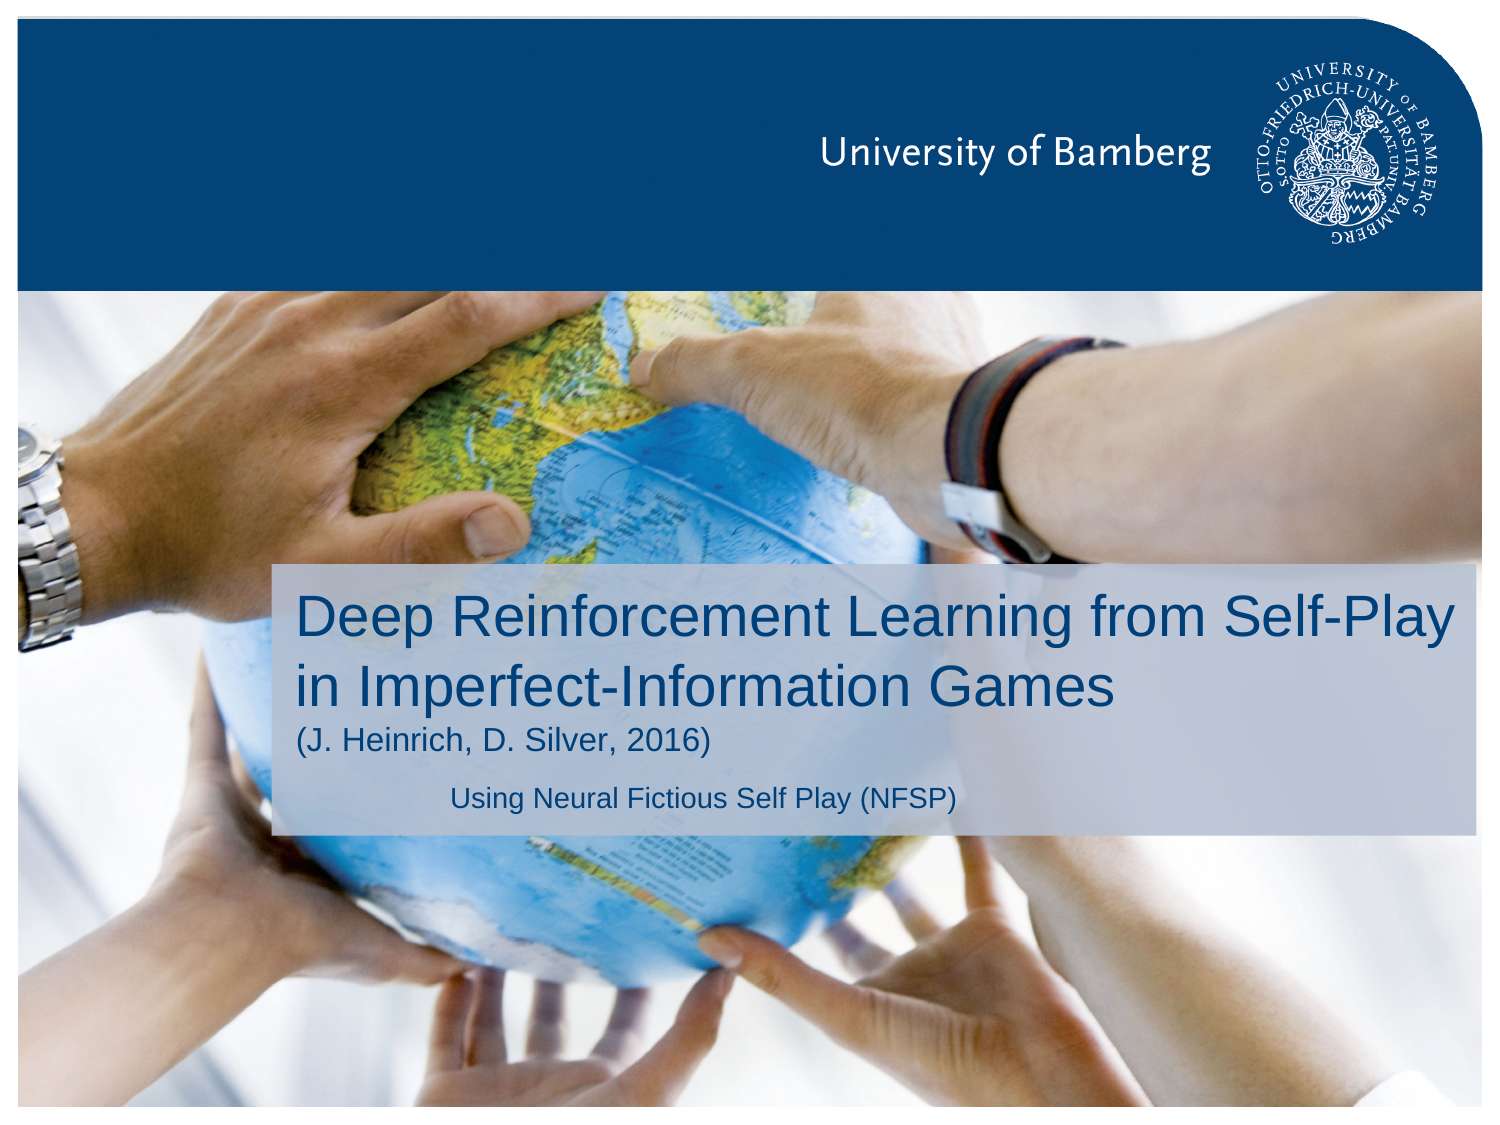

# Deep Reinforcement Learning from Self-Play in Imperfect-Information Games (J. Heinrich, D. Silver, 2016)
Using Neural Fictious Self Play (NFSP)